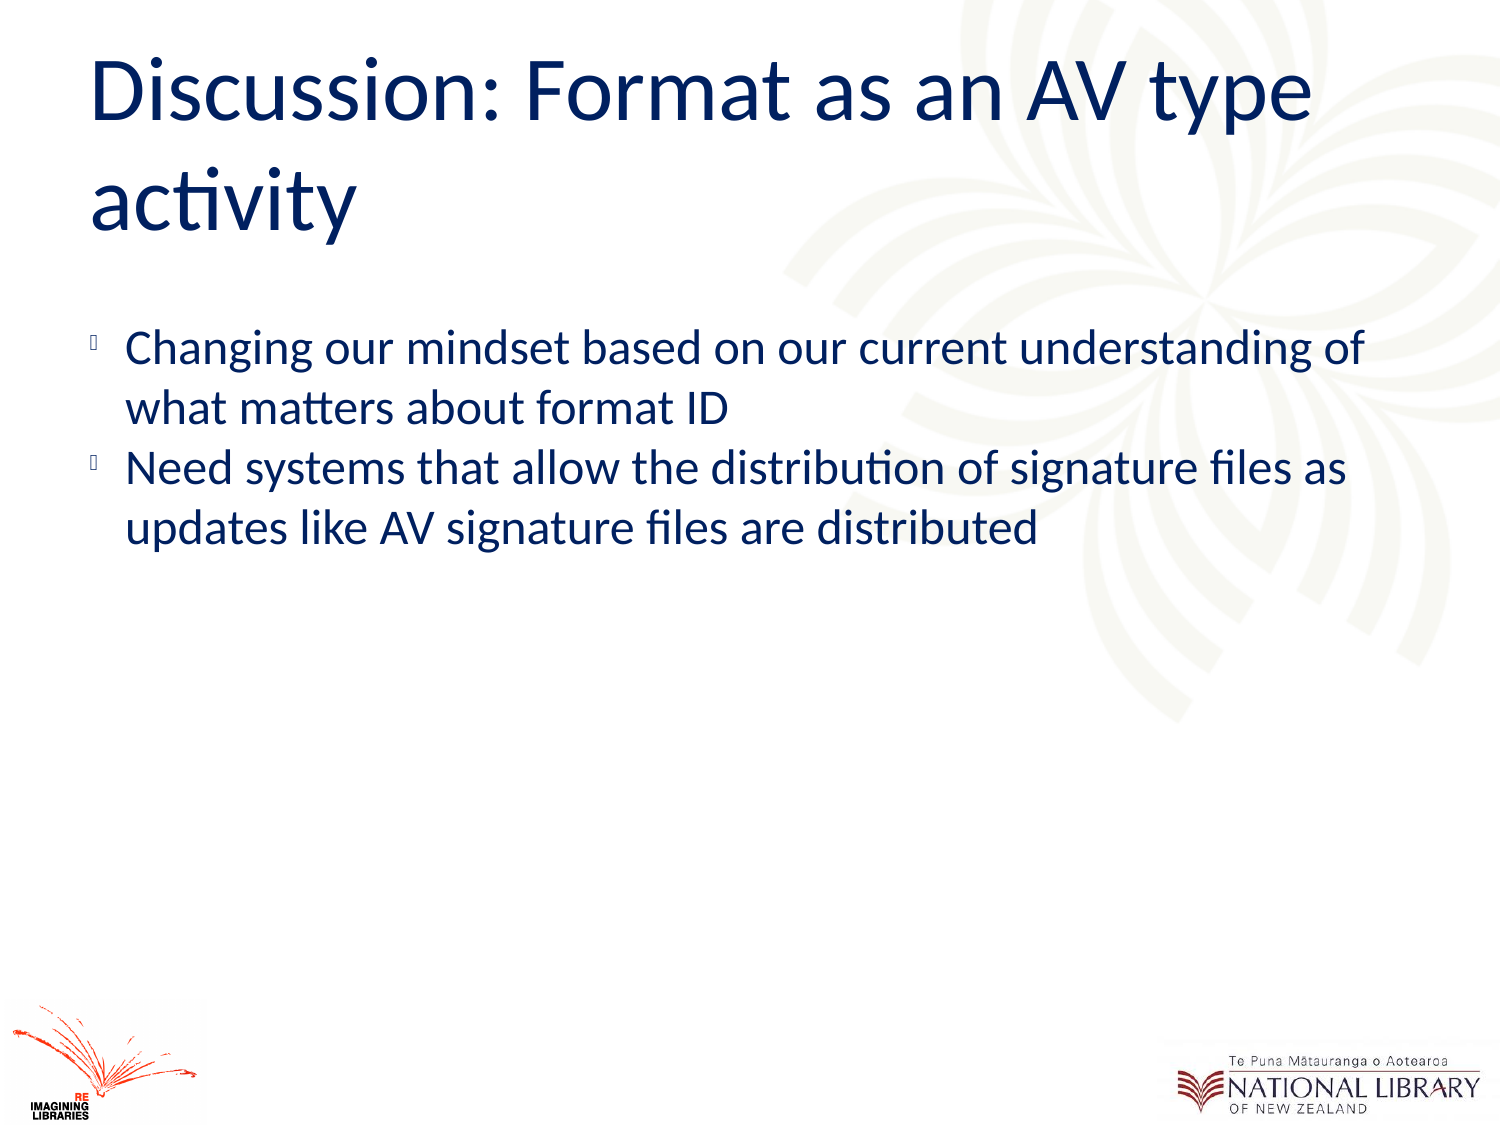

Discussion: Format as an AV type activity
Changing our mindset based on our current understanding of what matters about format ID
Need systems that allow the distribution of signature files as updates like AV signature files are distributed